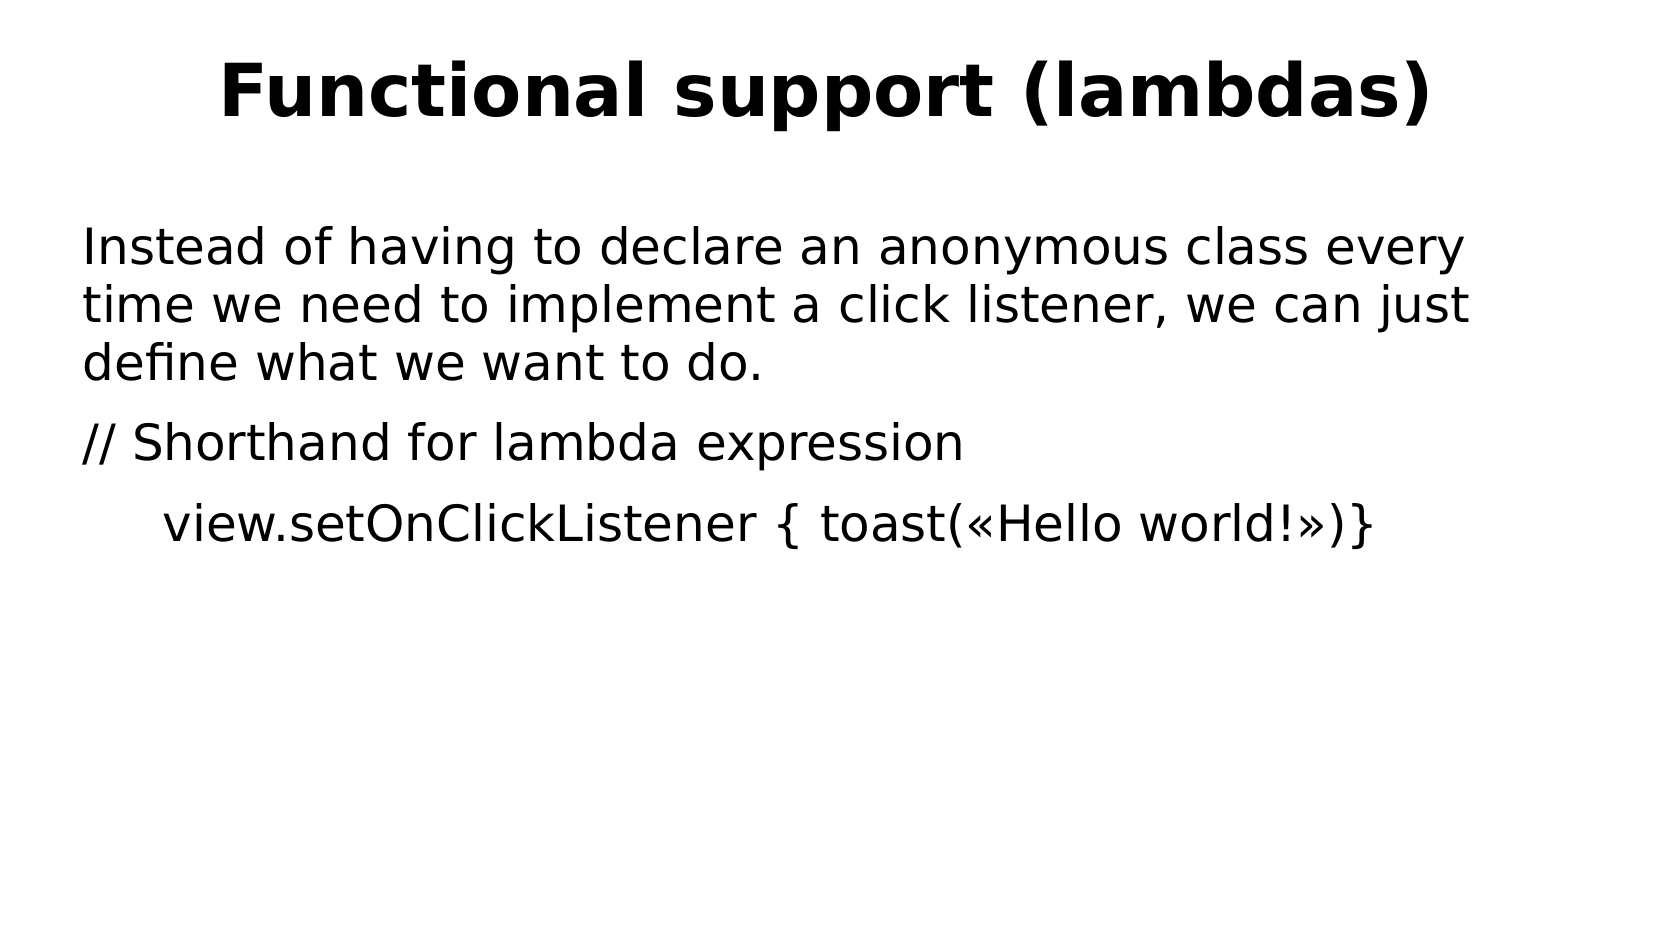

# Functional support (lambdas)
Instead of having to declare an anonymous class every time we need to implement a click listener, we can just define what we want to do.
// Shorthand for lambda expression
 view.setOnClickListener { toast(«Hello world!»)}